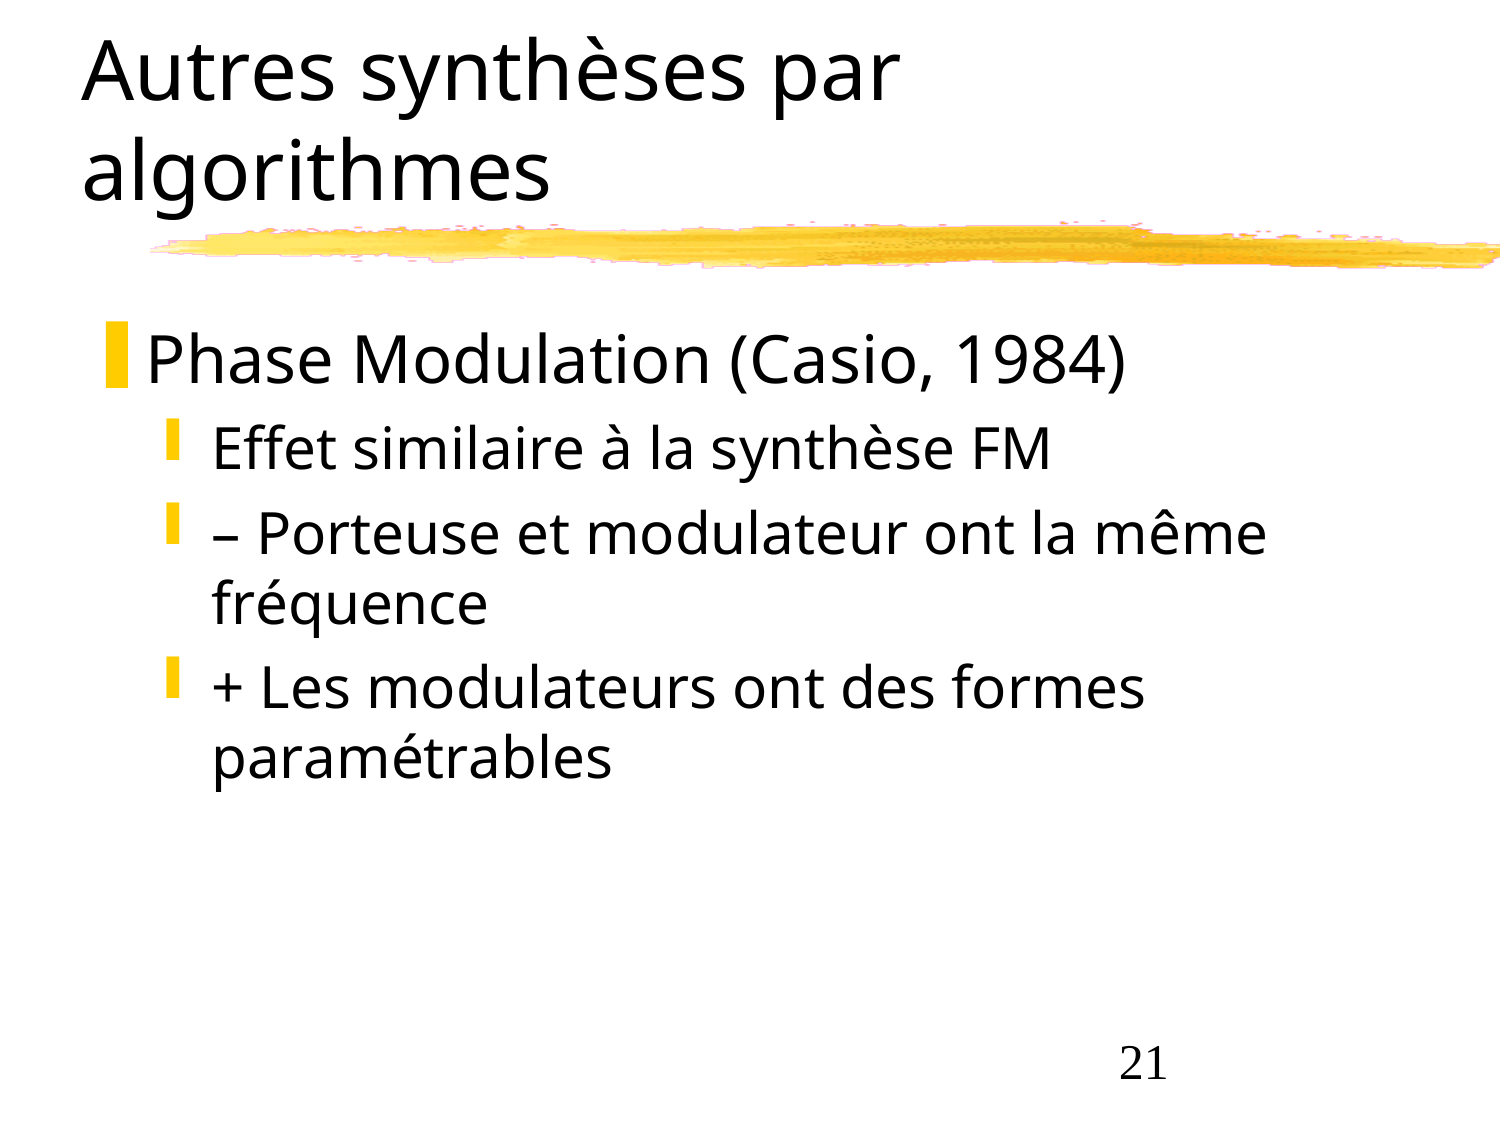

# Autres synthèses par algorithmes
Phase Modulation (Casio, 1984)
Effet similaire à la synthèse FM
– Porteuse et modulateur ont la même fréquence
+ Les modulateurs ont des formes paramétrables
21